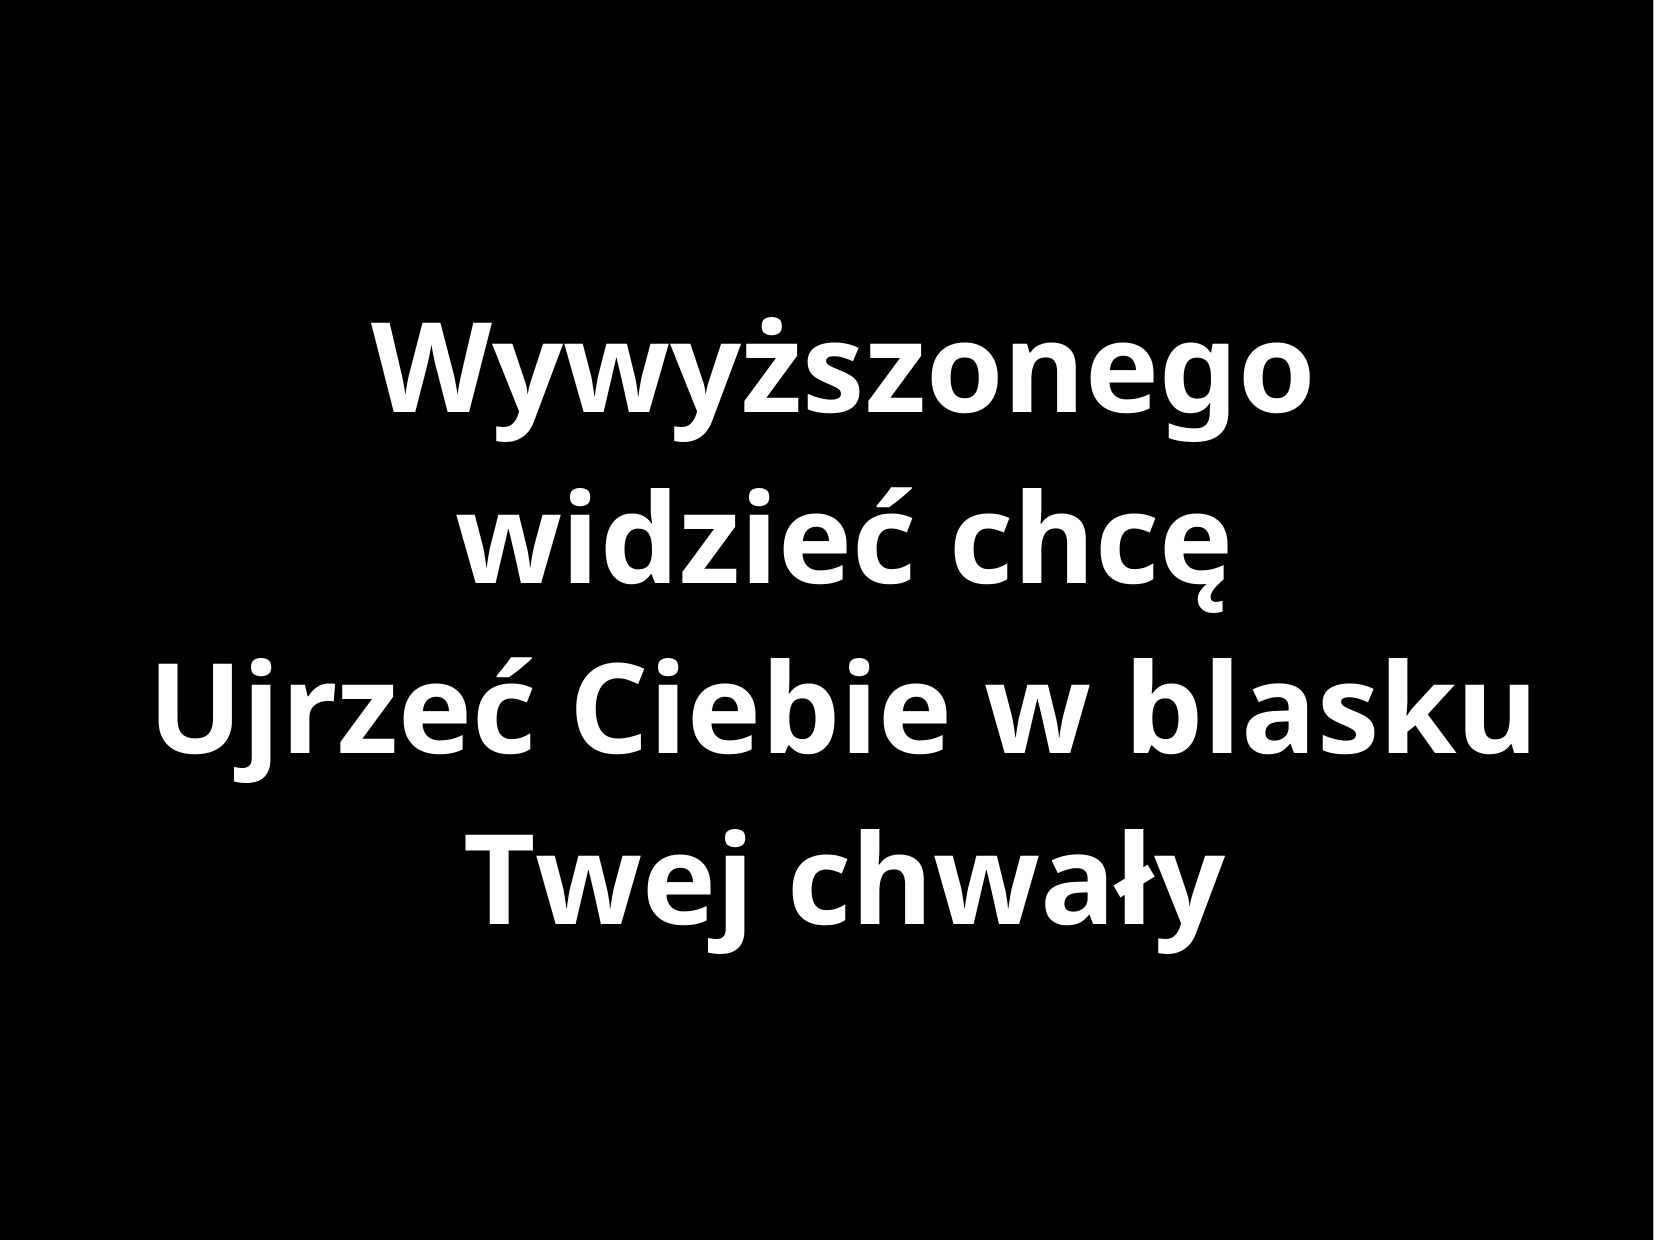

# Wywyższonego
widzieć chcę
Ujrzeć Ciebie w blasku
Twej chwały